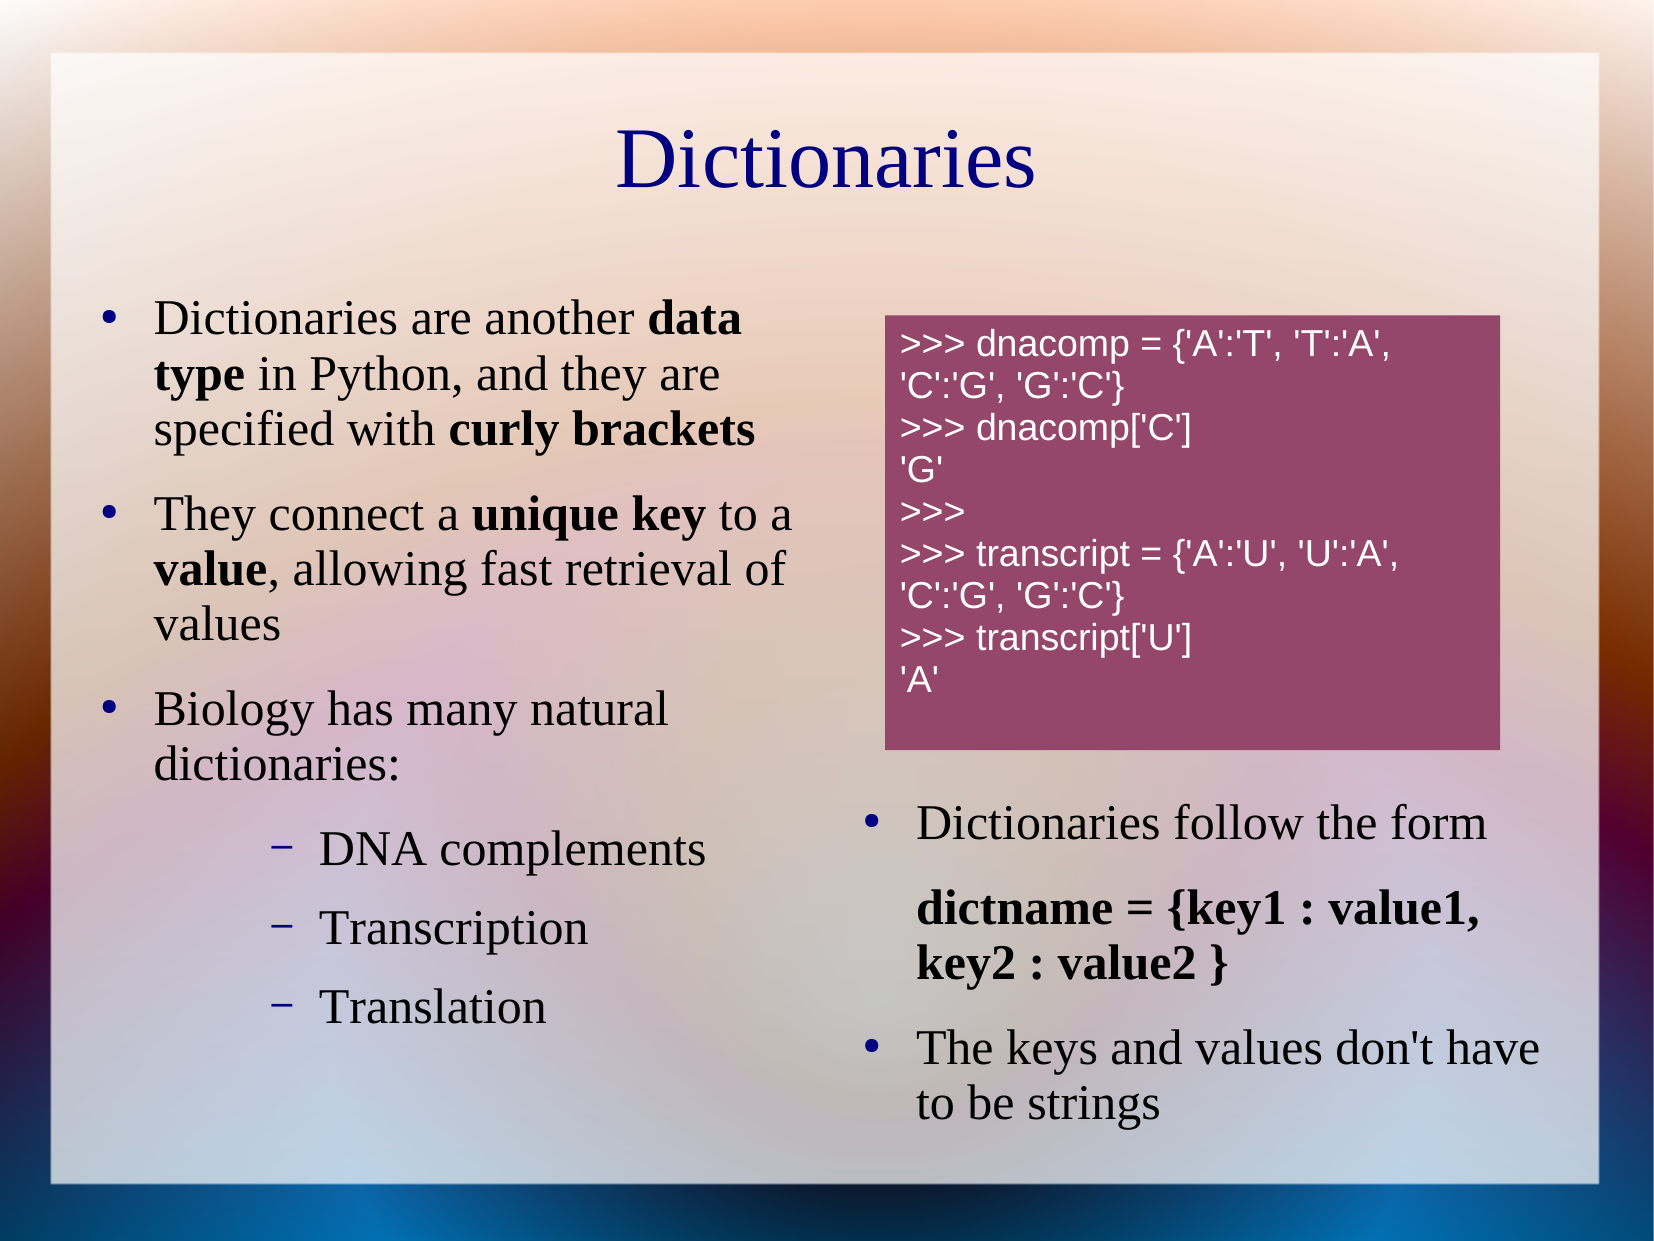

# Dictionaries
Dictionaries are another data type in Python, and they are specified with curly brackets
They connect a unique key to a value, allowing fast retrieval of values
Biology has many natural dictionaries:
DNA complements
Transcription
Translation
>>> dnacomp = {'A':'T', 'T':'A', 'C':'G', 'G':'C'}
>>> dnacomp['C']
'G'
>>>
>>> transcript = {'A':'U', 'U':'A', 'C':'G', 'G':'C'}
>>> transcript['U']
'A'
Dictionaries follow the form
dictname = {key1 : value1, key2 : value2 }
The keys and values don't have to be strings